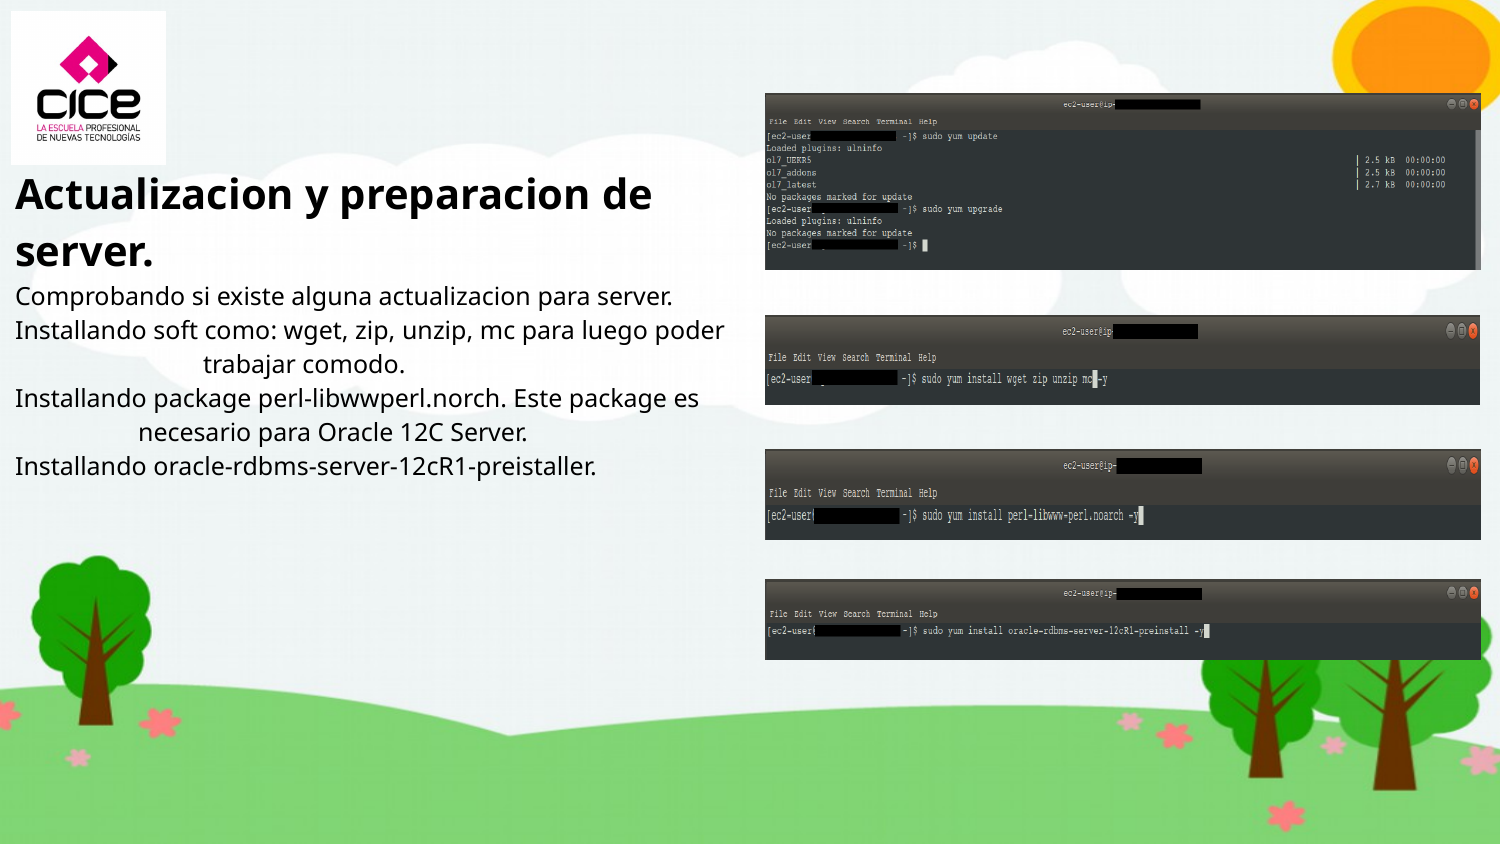

# Actualizacion y preparacion de server. Comprobando si existe alguna actualizacion para server. Installando soft como: wget, zip, unzip, mc para luego poder trabajar comodo. Installando package perl-libwwperl.norch. Este package es necesario para Oracle 12C Server. Installando oracle-rdbms-server-12cR1-preistaller.